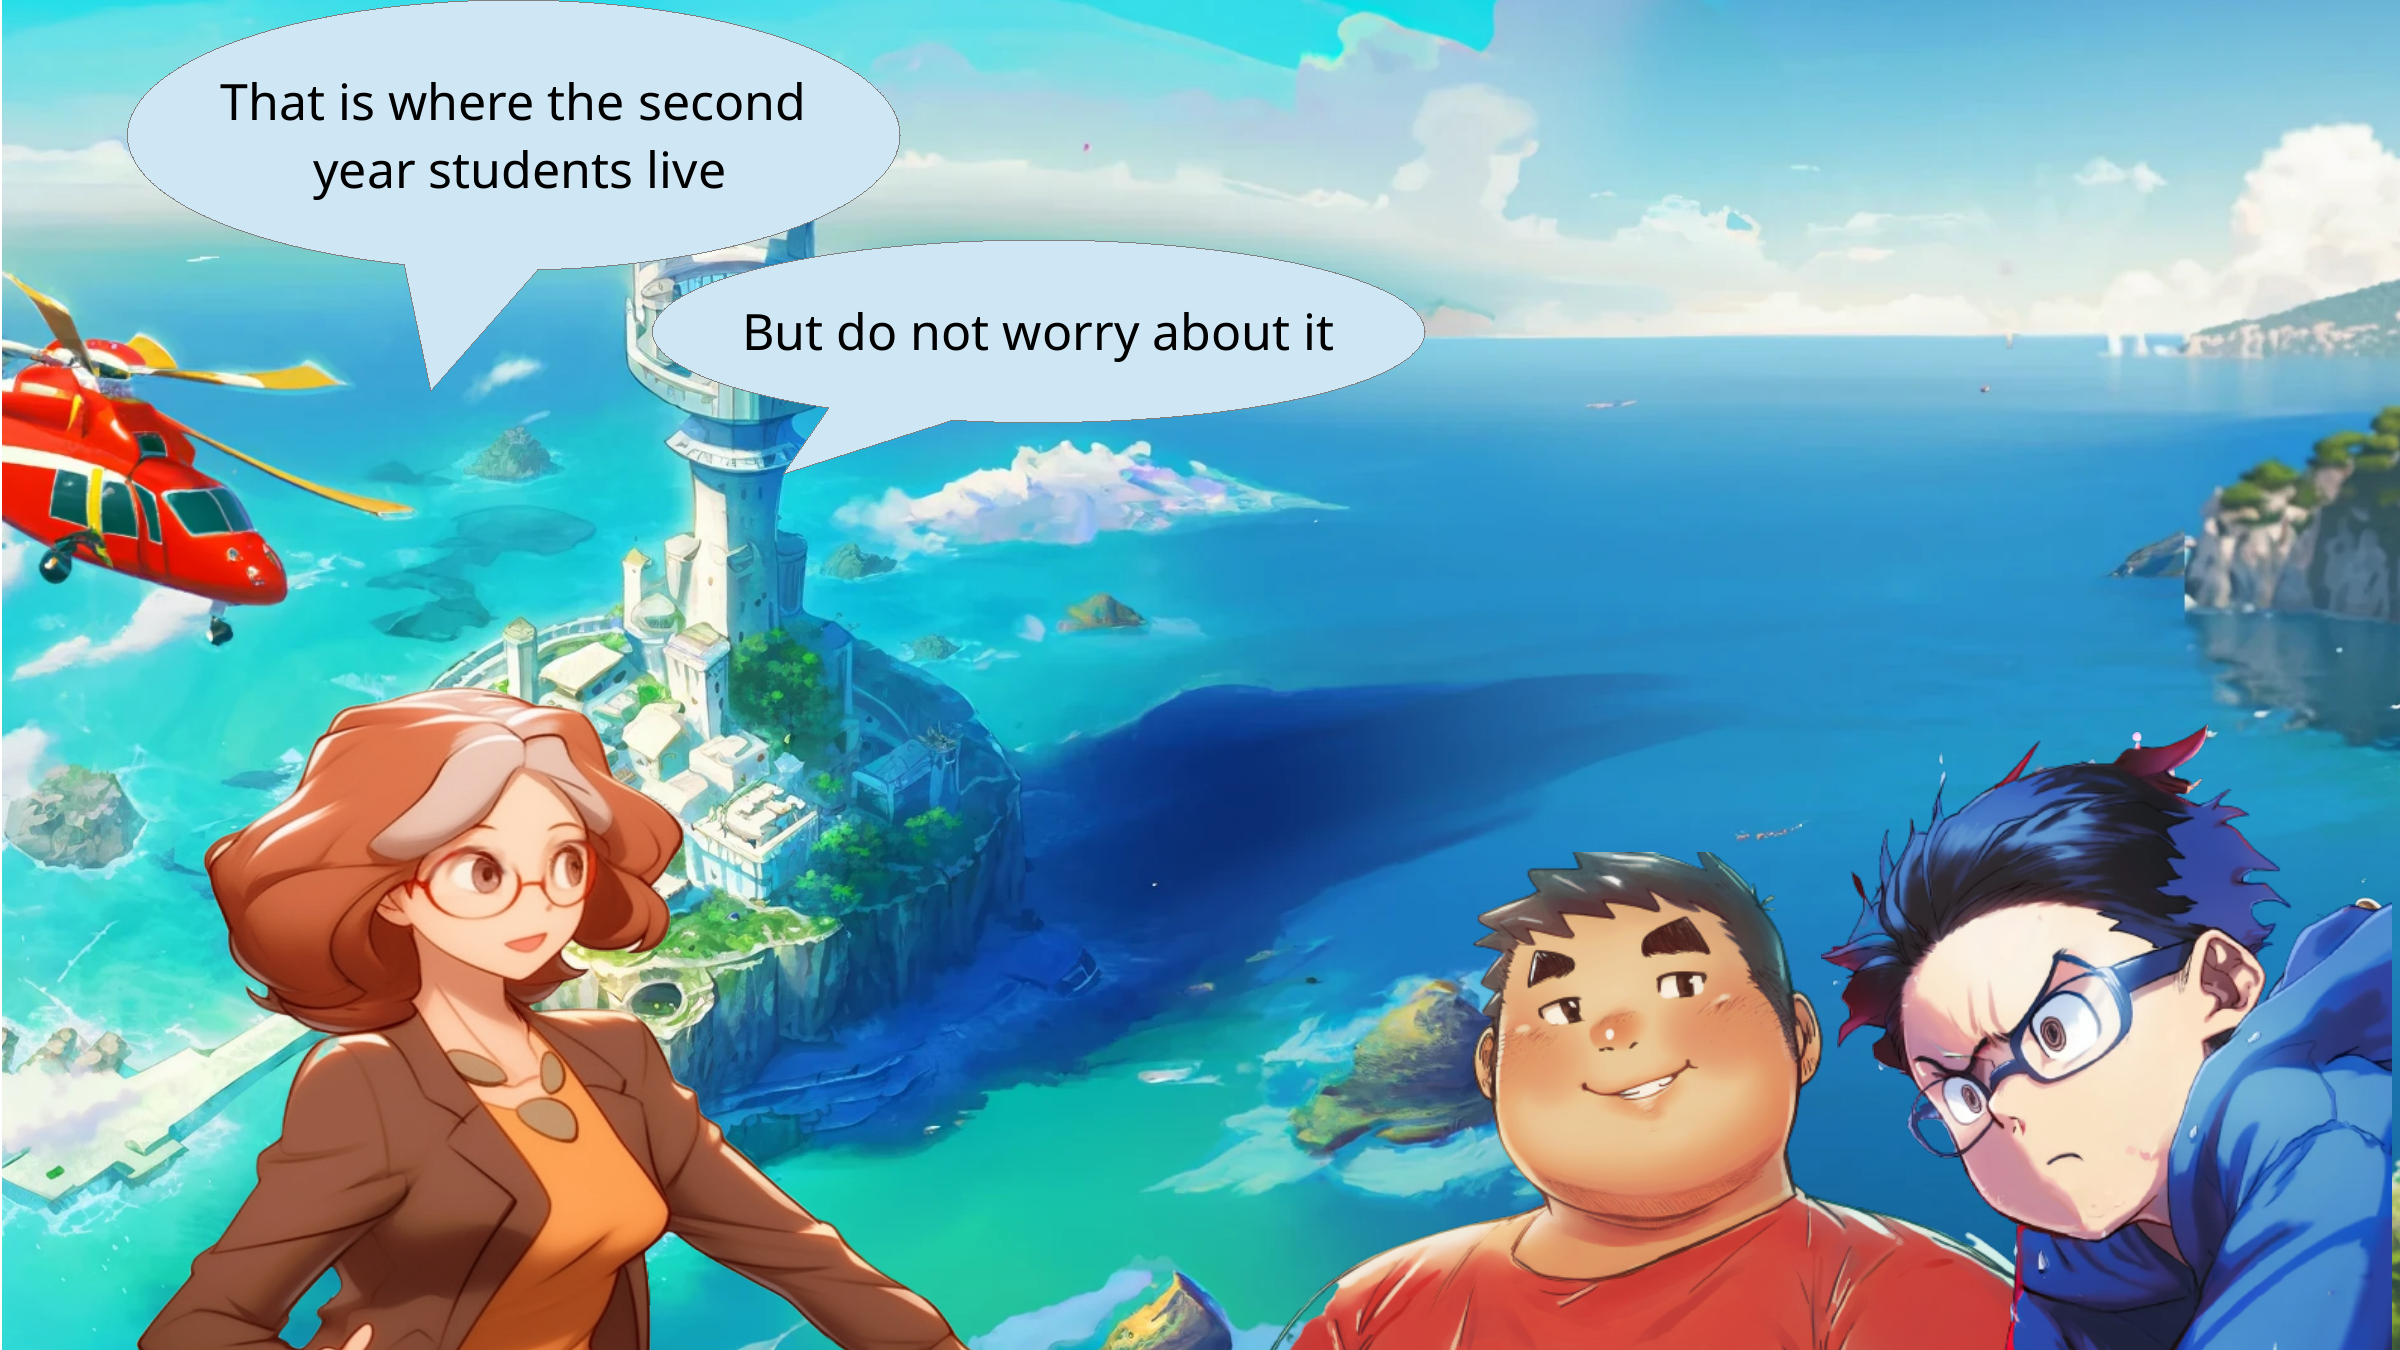

That is where the second
 year students live
But do not worry about it